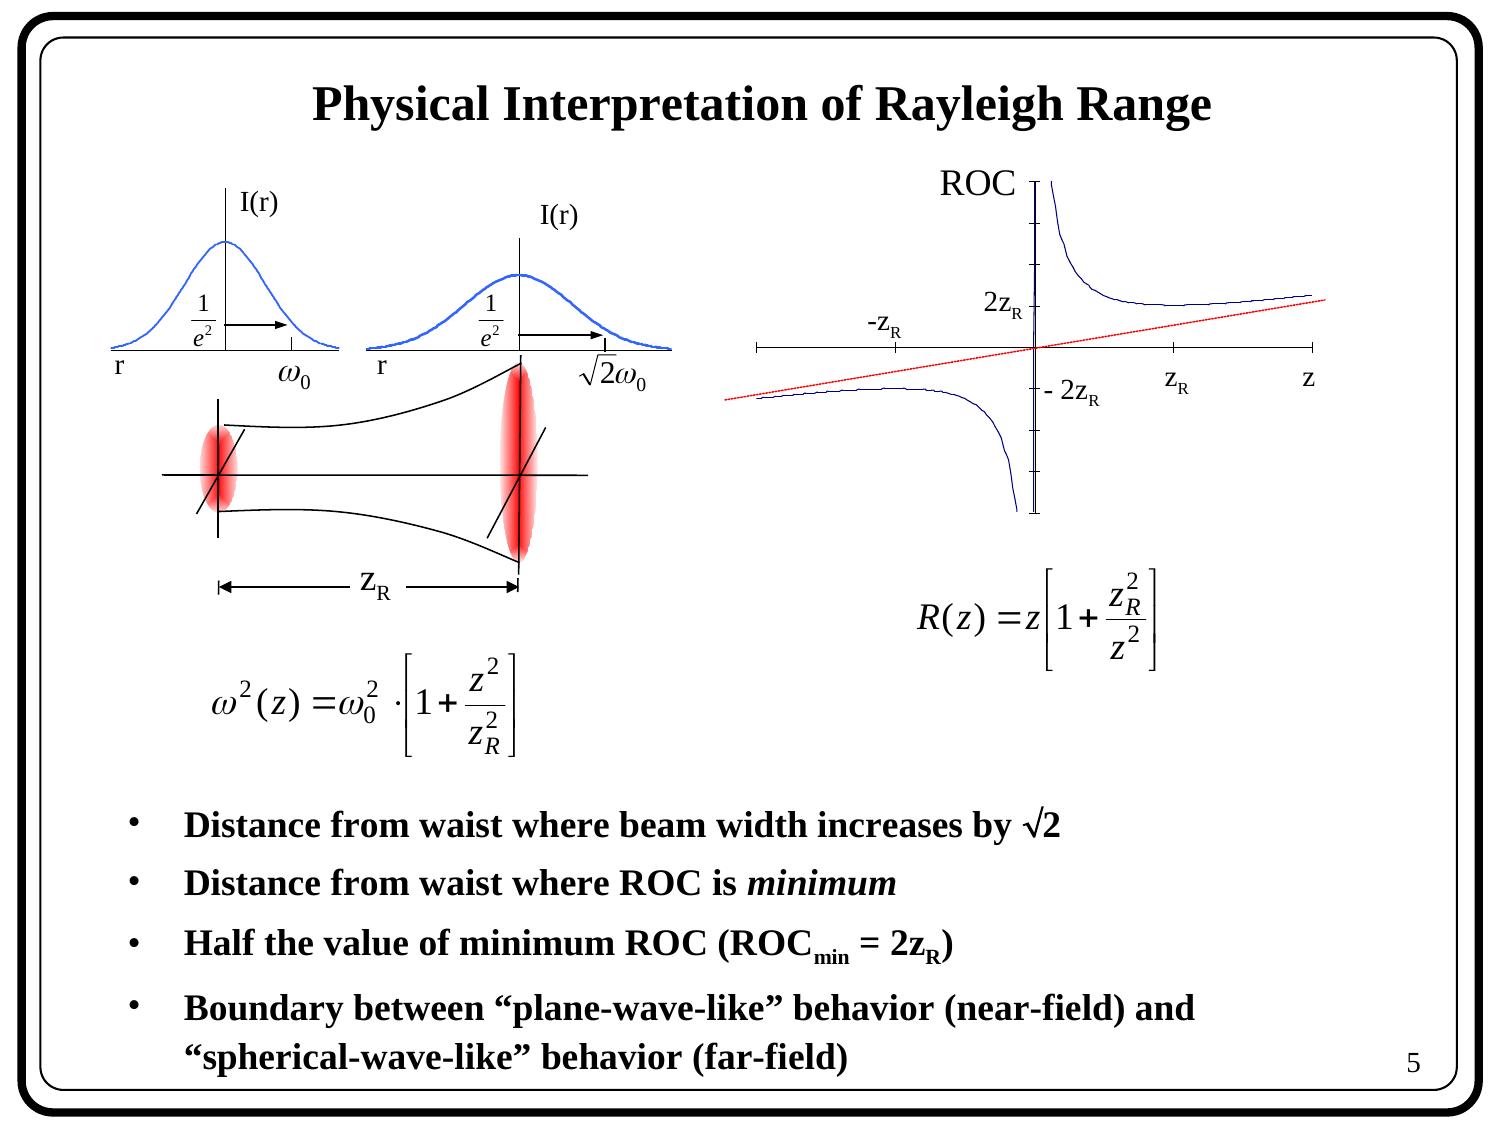

# Physical Interpretation of Rayleigh Range
ROC
I(r)
r
I(r)
2zR
-zR
r
zR
z
- 2zR
zR
Distance from waist where beam width increases by 2
Distance from waist where ROC is minimum
Half the value of minimum ROC (ROCmin = 2zR)
Boundary between “plane-wave-like” behavior (near-field) and “spherical-wave-like” behavior (far-field)